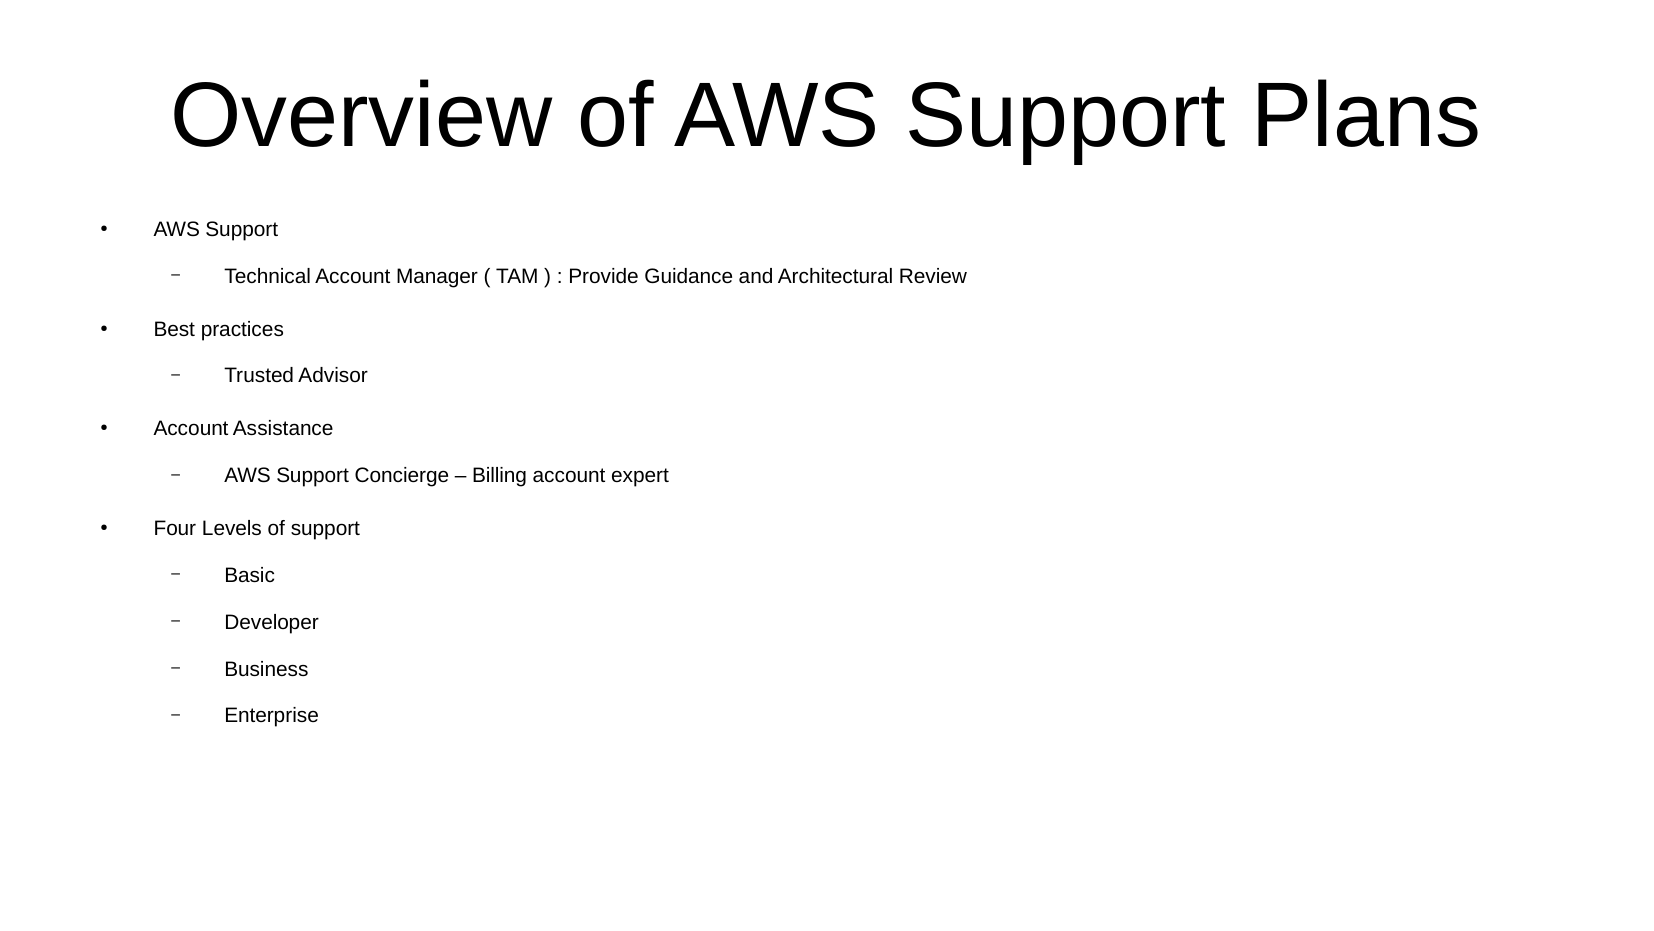

# Overview of AWS Support Plans
AWS Support
Technical Account Manager ( TAM ) : Provide Guidance and Architectural Review
Best practices
Trusted Advisor
Account Assistance
AWS Support Concierge – Billing account expert
Four Levels of support
Basic
Developer
Business
Enterprise